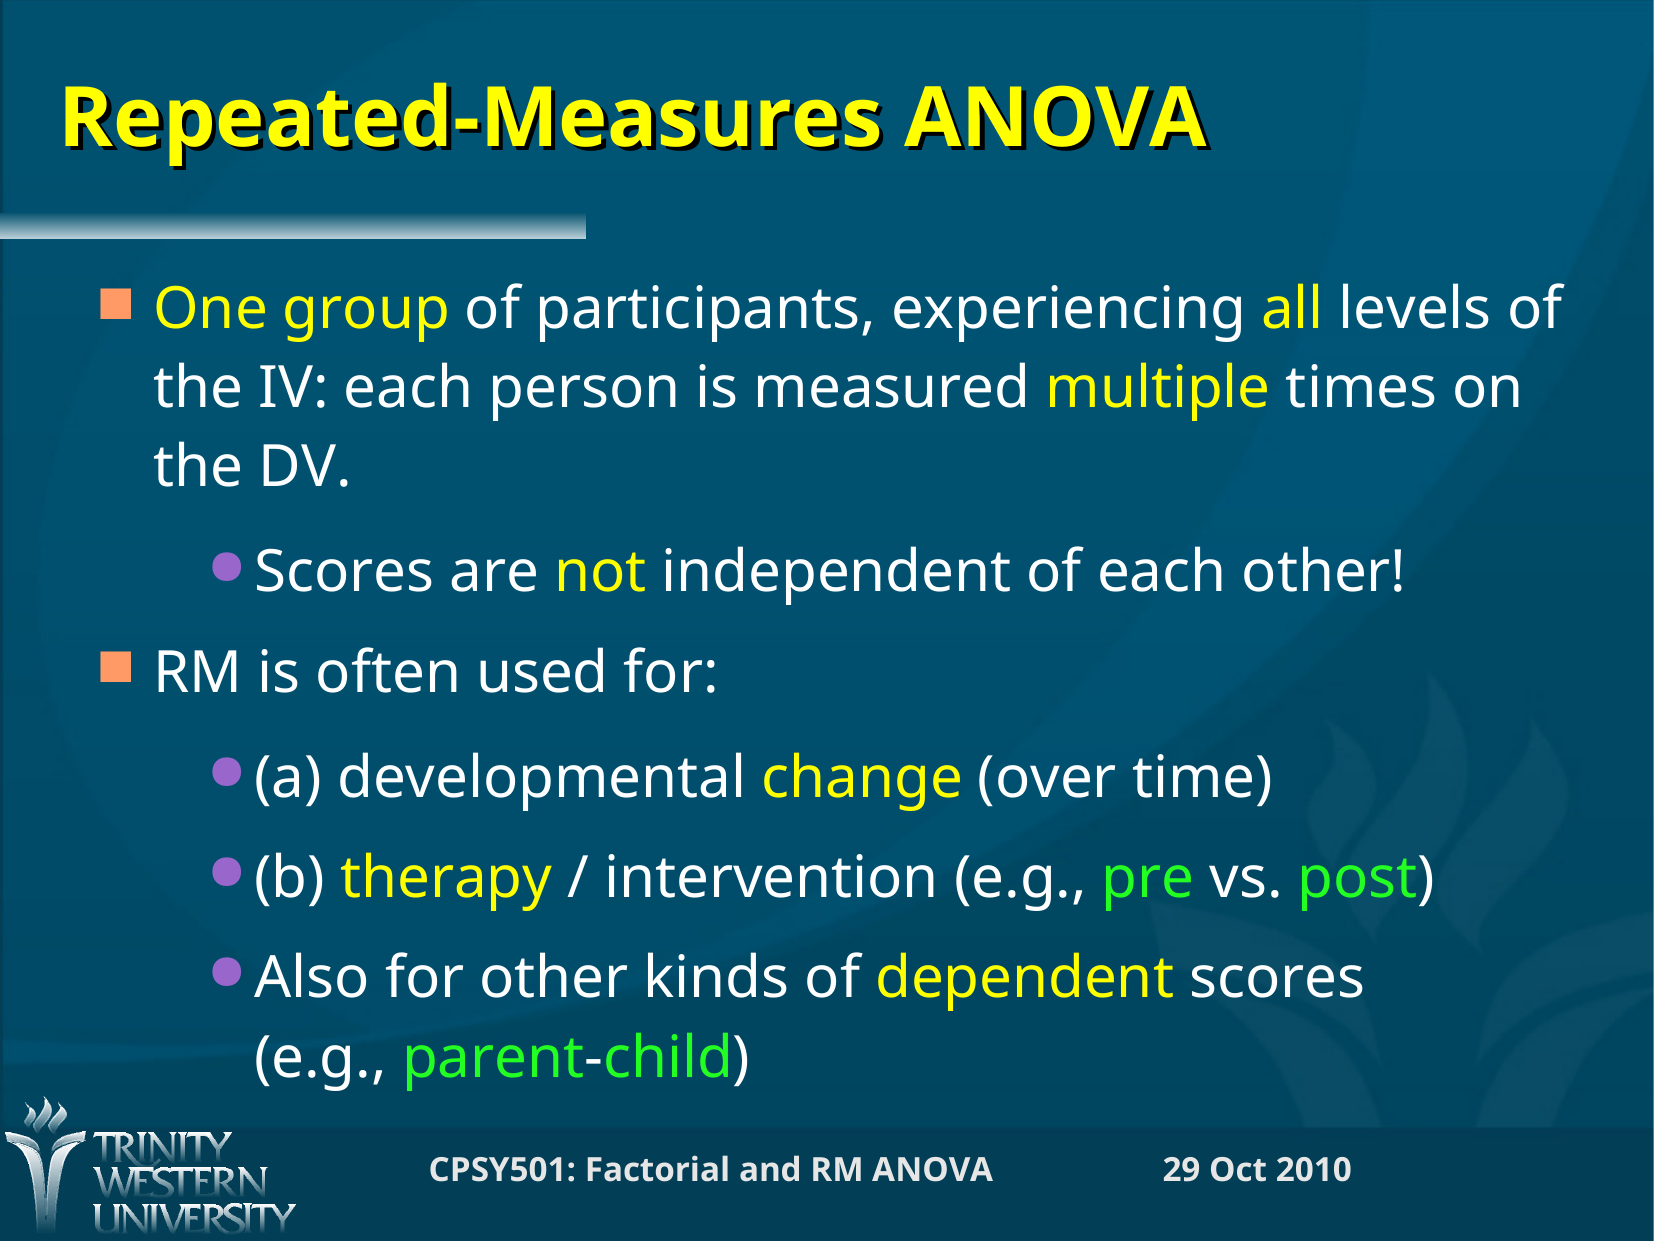

# Repeated-Measures ANOVA
One group of participants, experiencing all levels of the IV: each person is measured multiple times on the DV.
Scores are not independent of each other!
RM is often used for:
(a) developmental change (over time)
(b) therapy / intervention (e.g., pre vs. post)
Also for other kinds of dependent scores
(e.g., parent-child)
CPSY501: Factorial and RM ANOVA
29 Oct 2010